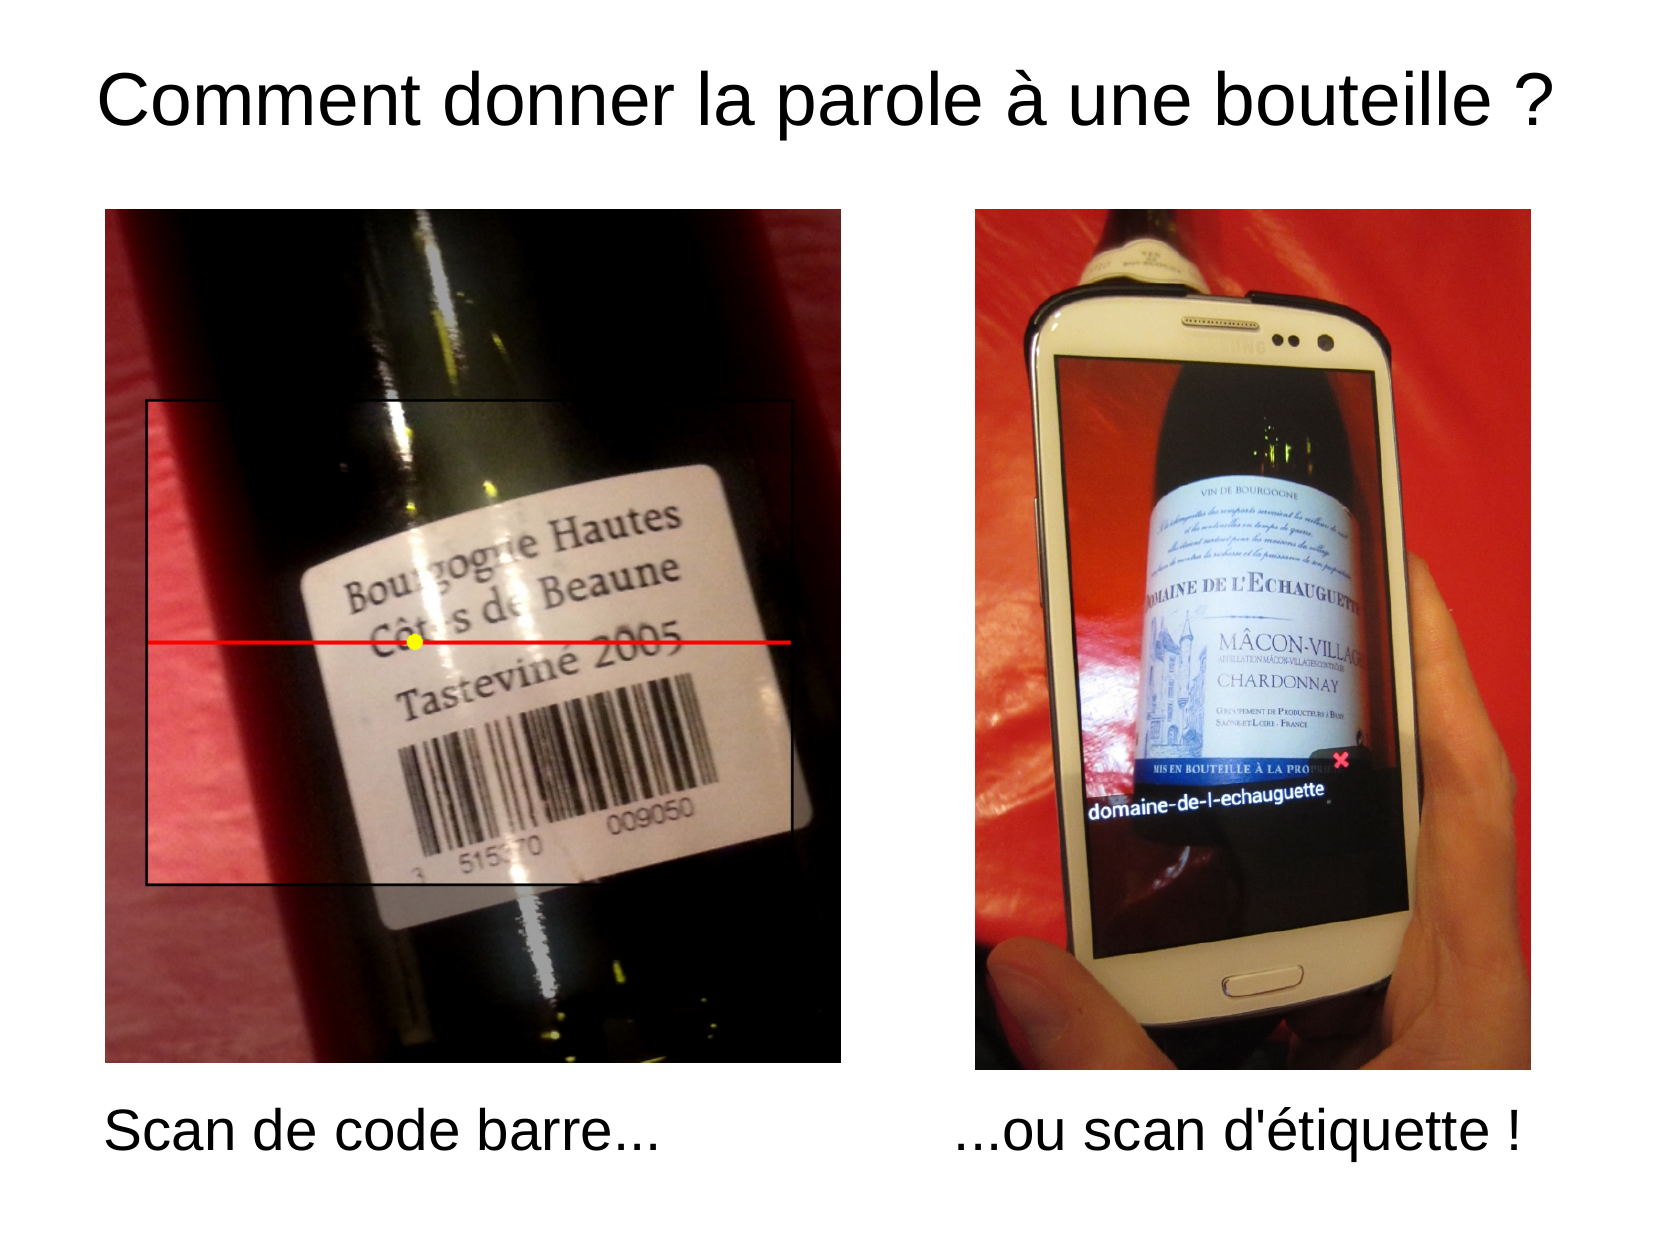

# Comment donner la parole à une bouteille ?
Scan de code barre... ...ou scan d'étiquette !